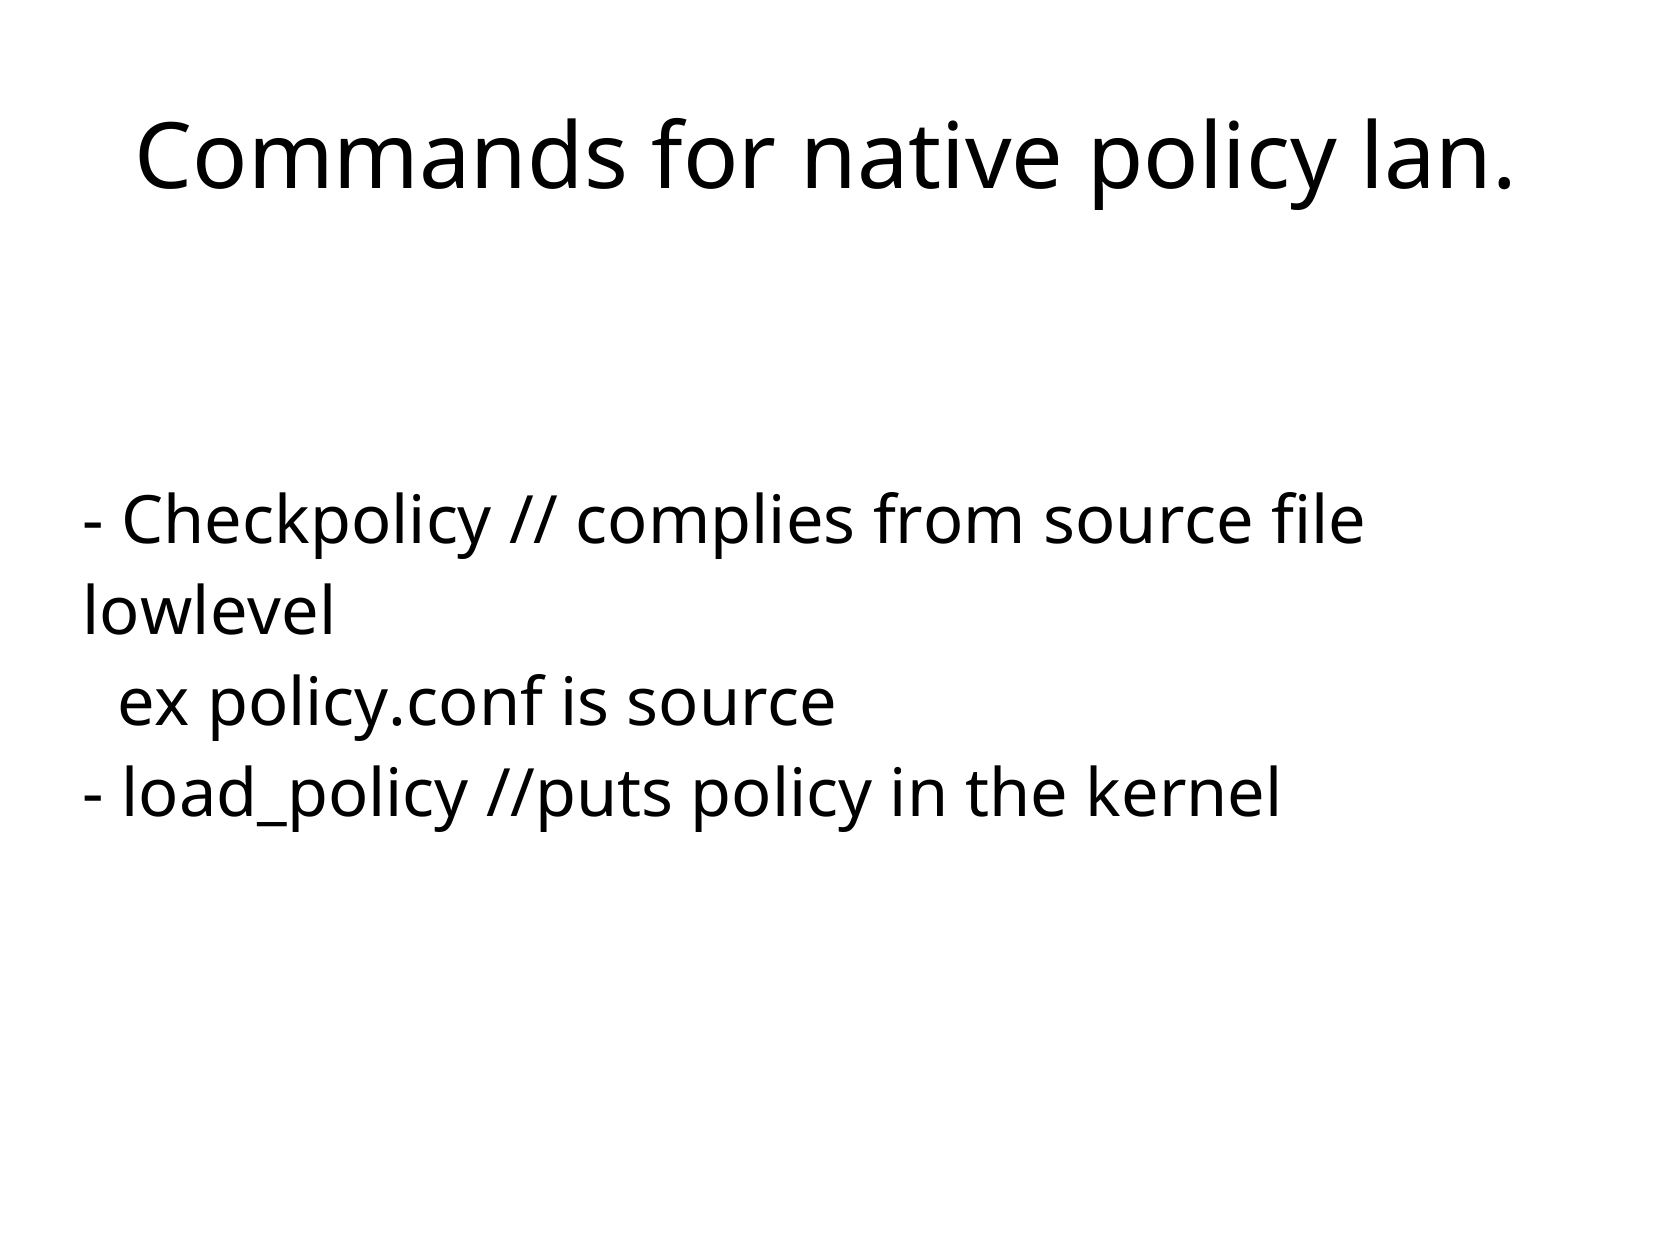

# Commands for native policy lan.
- Checkpolicy // complies from source file lowlevel
 ex policy.conf is source
- load_policy //puts policy in the kernel